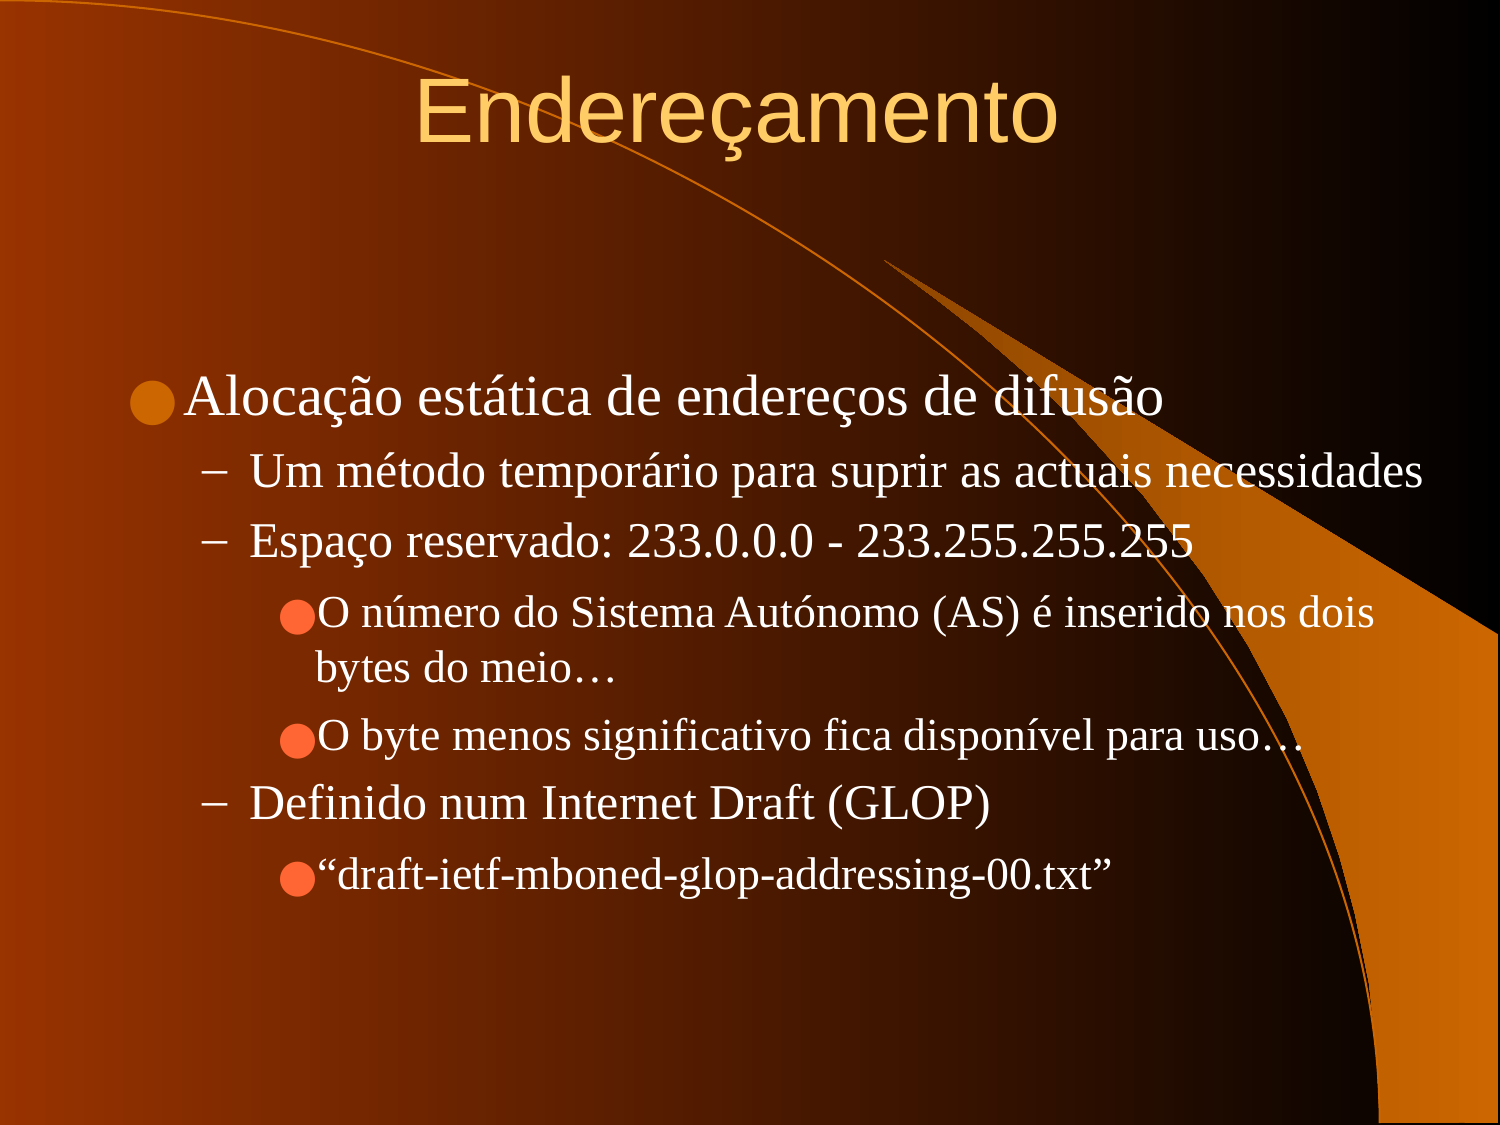

# Endereçamento
Alocação estática de endereços de difusão
Um método temporário para suprir as actuais necessidades
Espaço reservado: 233.0.0.0 - 233.255.255.255
O número do Sistema Autónomo (AS) é inserido nos dois bytes do meio…
O byte menos significativo fica disponível para uso…
Definido num Internet Draft (GLOP)
“draft-ietf-mboned-glop-addressing-00.txt”